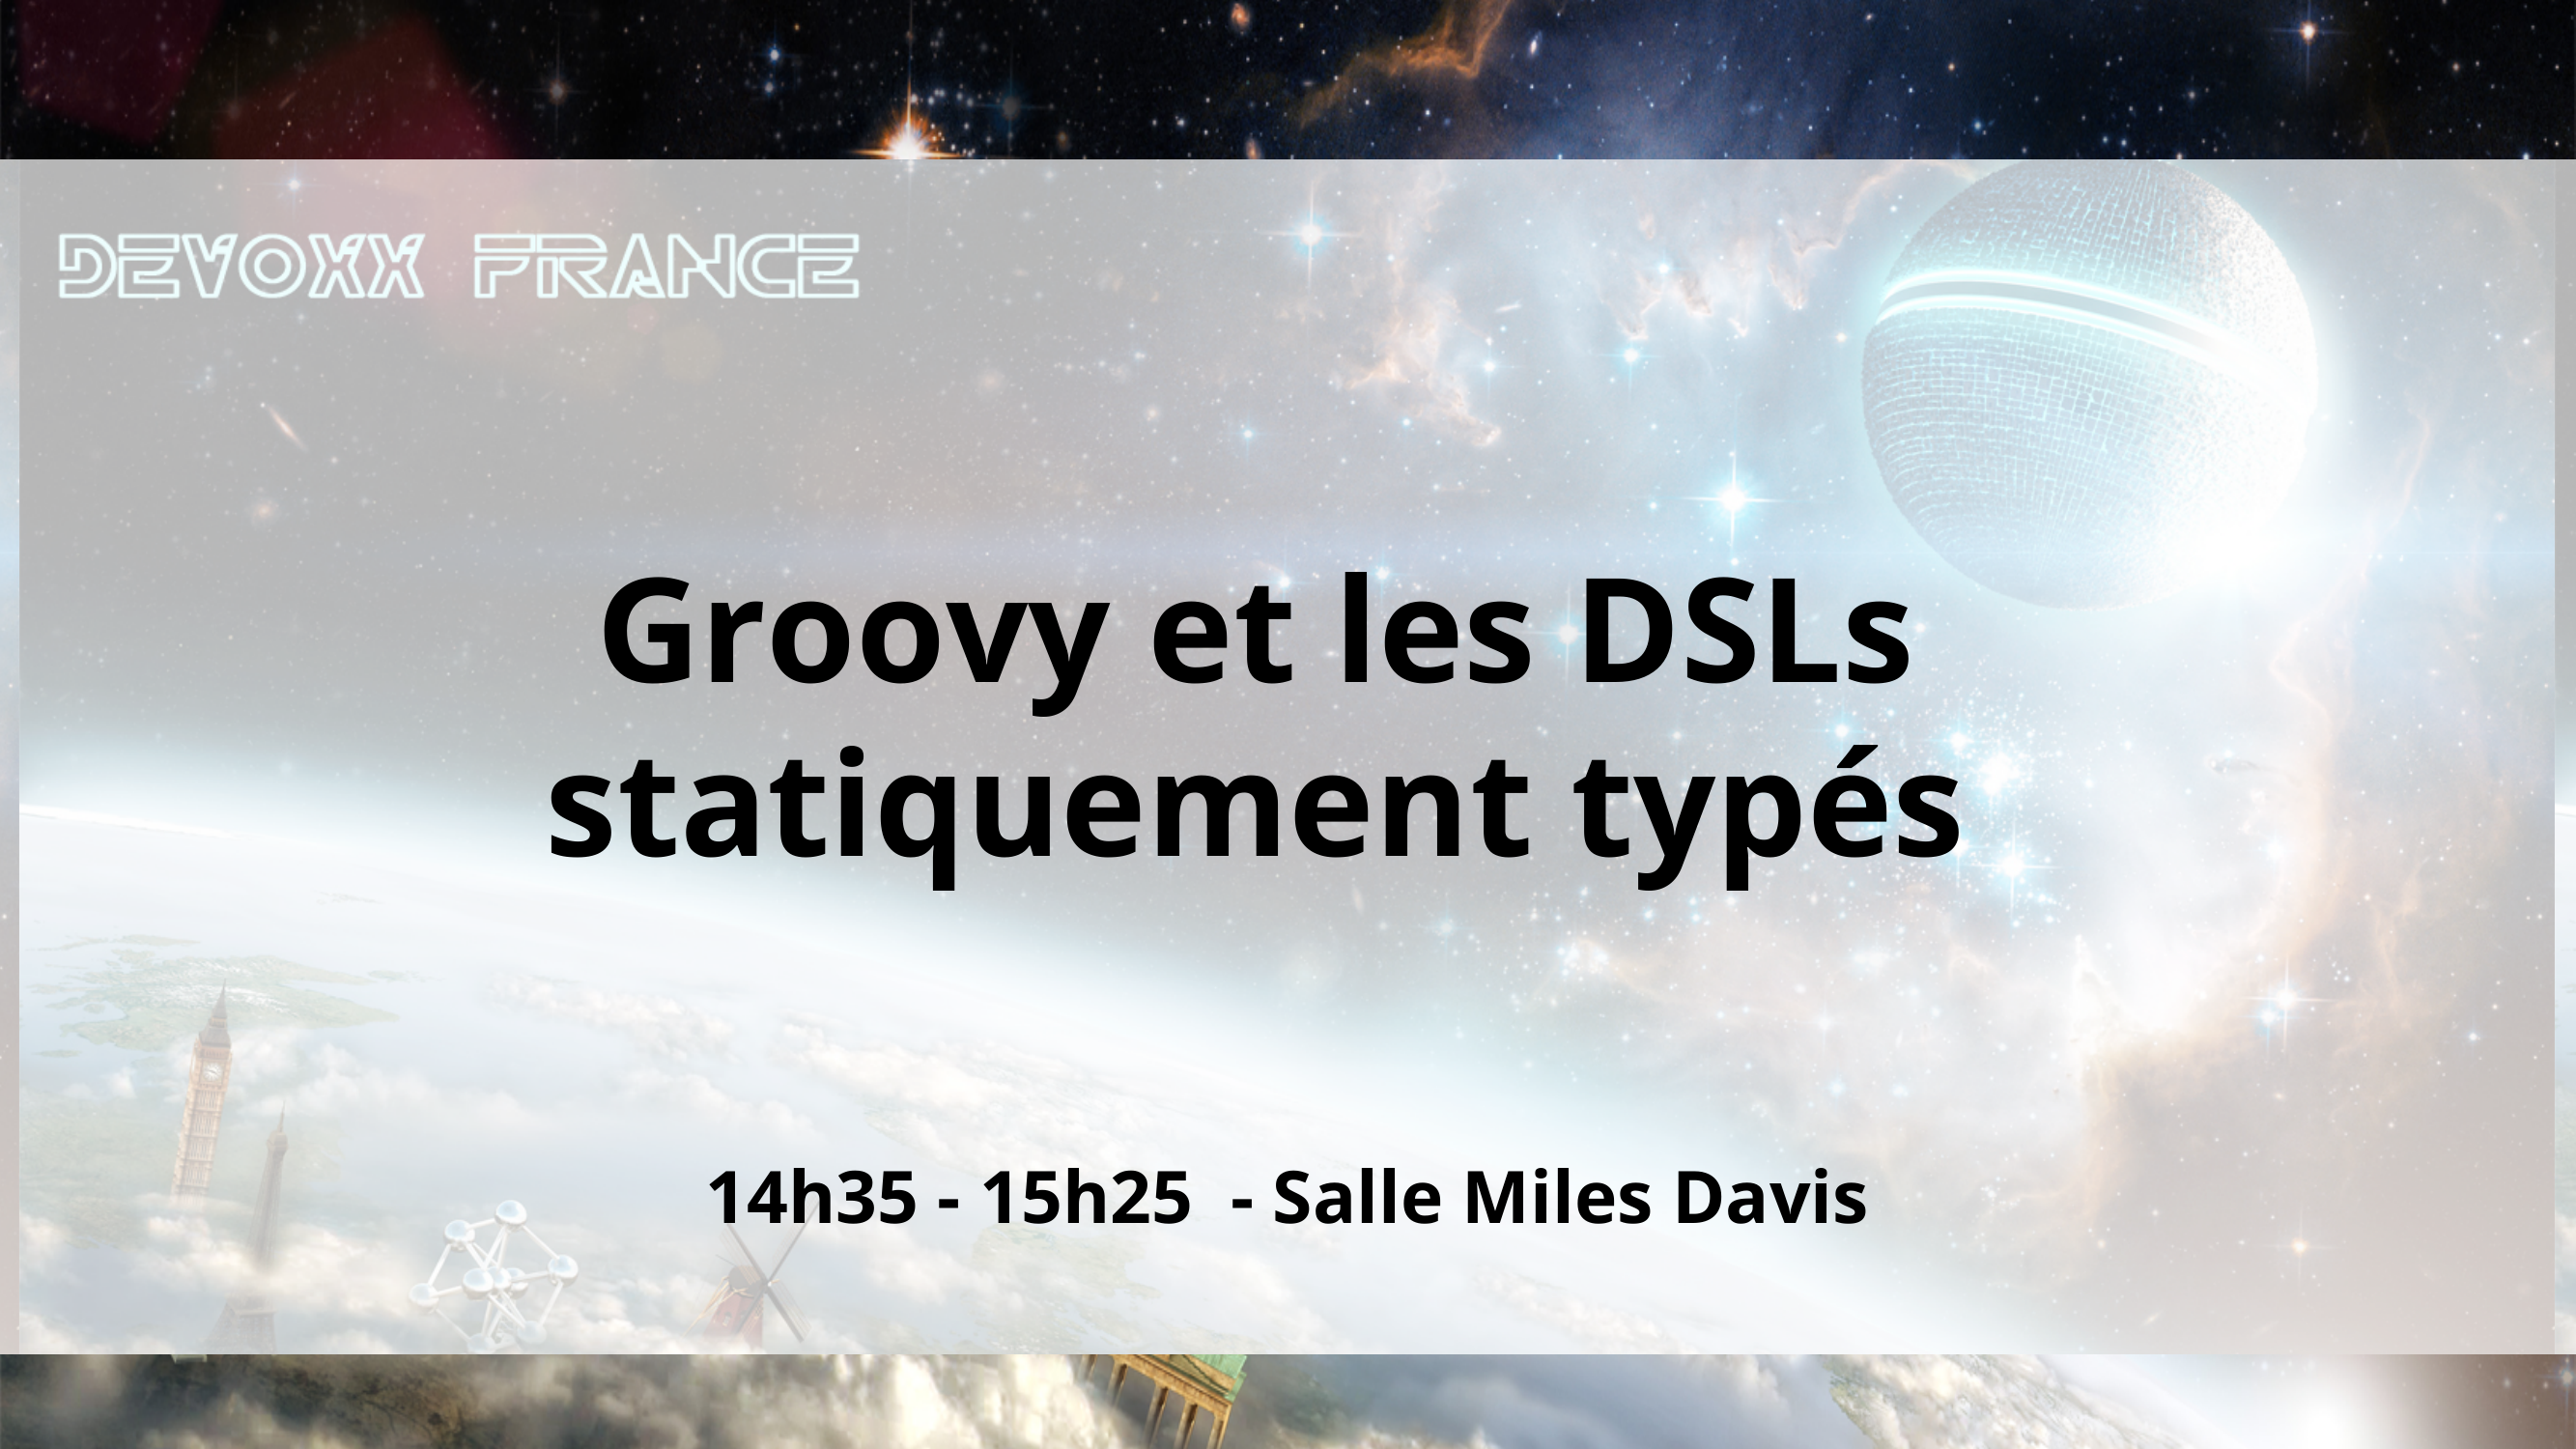

Groovy et les DSLs statiquement typés
14h35 - 15h25 - Salle Miles Davis